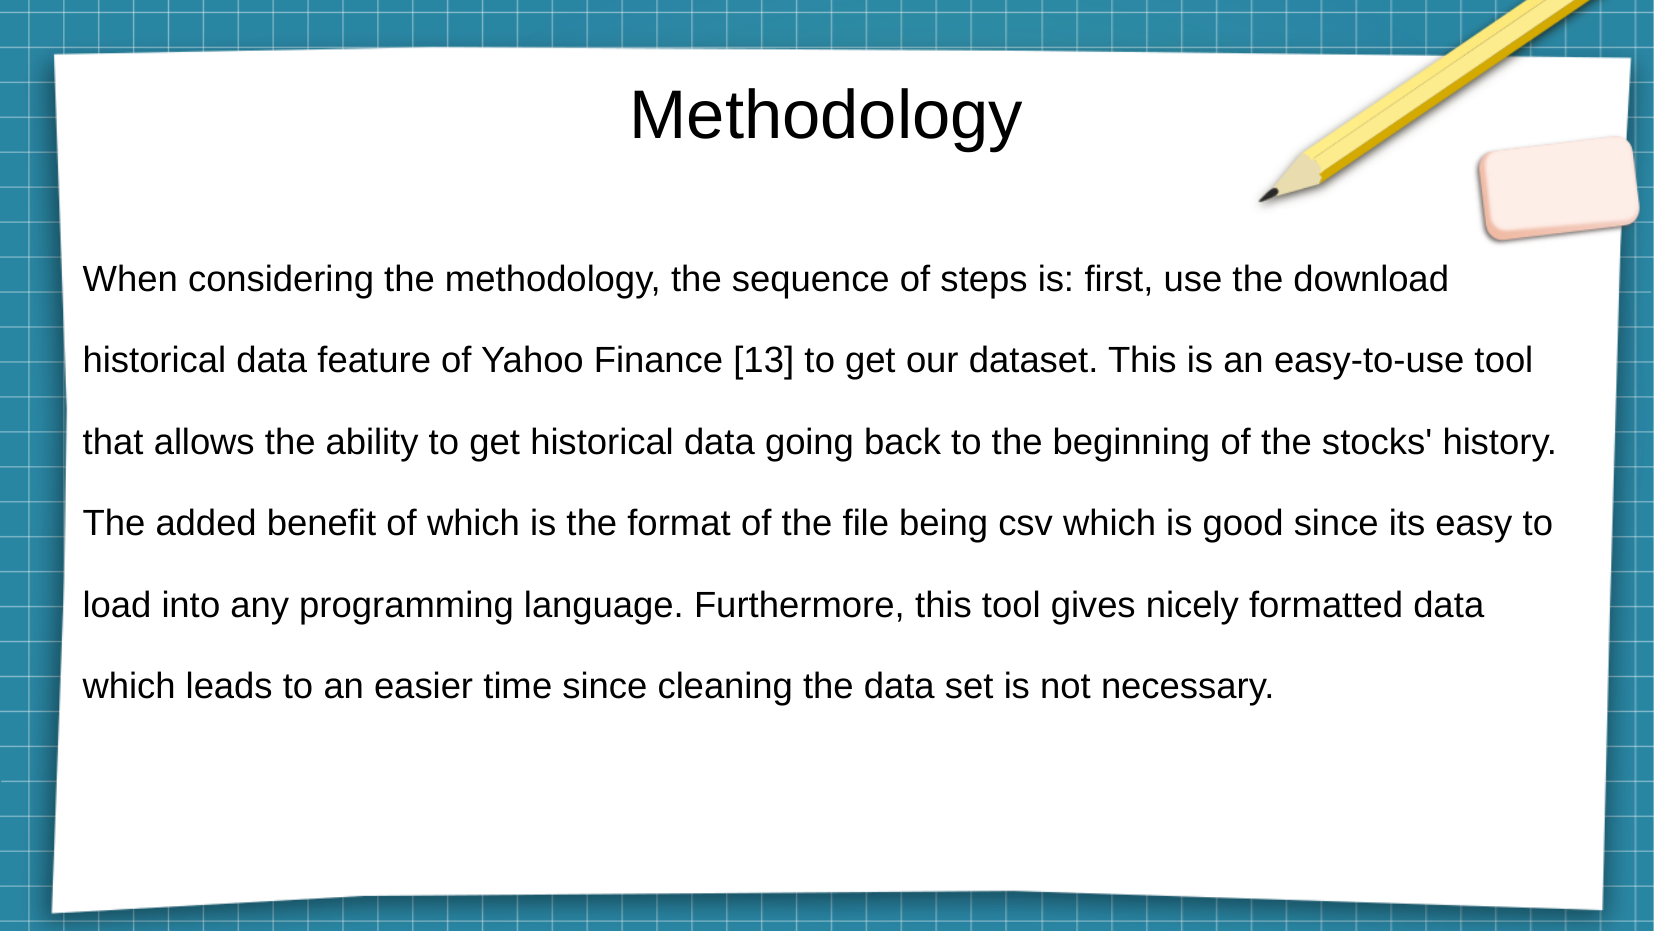

# Methodology
When considering the methodology, the sequence of steps is: first, use the download historical data feature of Yahoo Finance [13] to get our dataset. This is an easy-to-use tool that allows the ability to get historical data going back to the beginning of the stocks' history. The added benefit of which is the format of the file being csv which is good since its easy to load into any programming language. Furthermore, this tool gives nicely formatted data which leads to an easier time since cleaning the data set is not necessary.